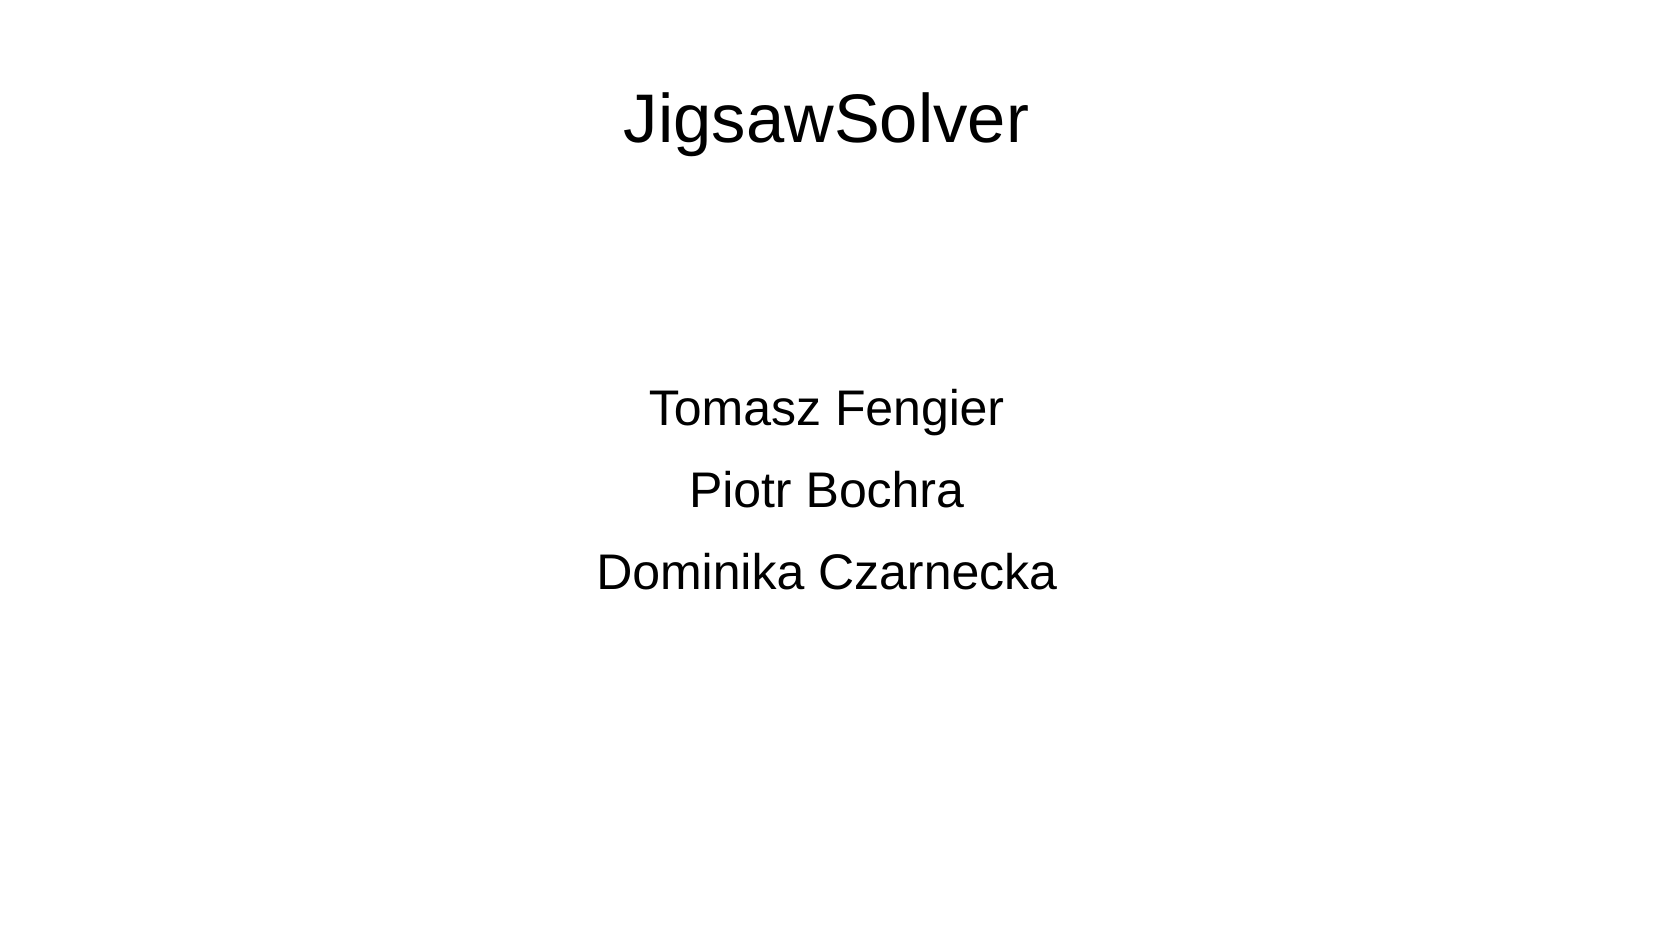

# JigsawSolver
Tomasz Fengier
Piotr Bochra
Dominika Czarnecka